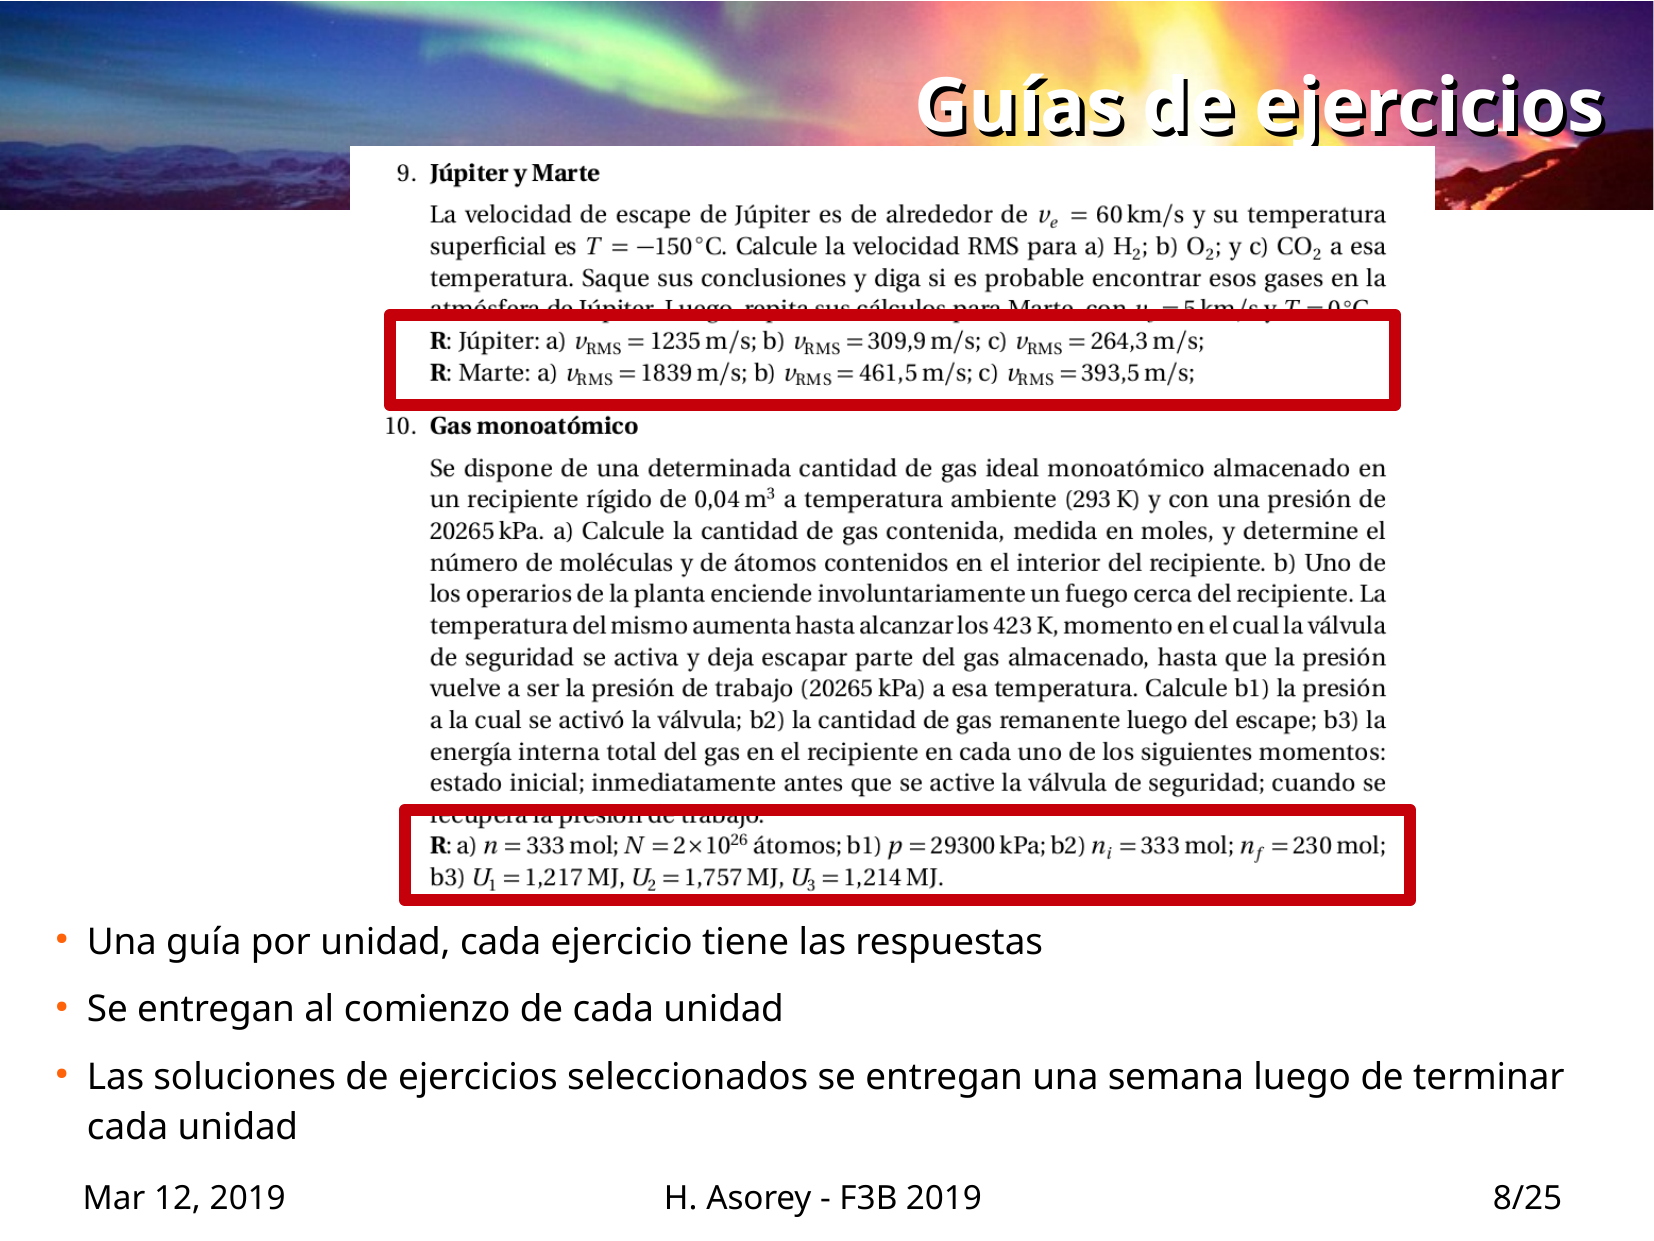

# Guías de ejercicios
Una guía por unidad, cada ejercicio tiene las respuestas
Se entregan al comienzo de cada unidad
Las soluciones de ejercicios seleccionados se entregan una semana luego de terminar cada unidad
Mar 12, 2019
H. Asorey - F3B 2019
8